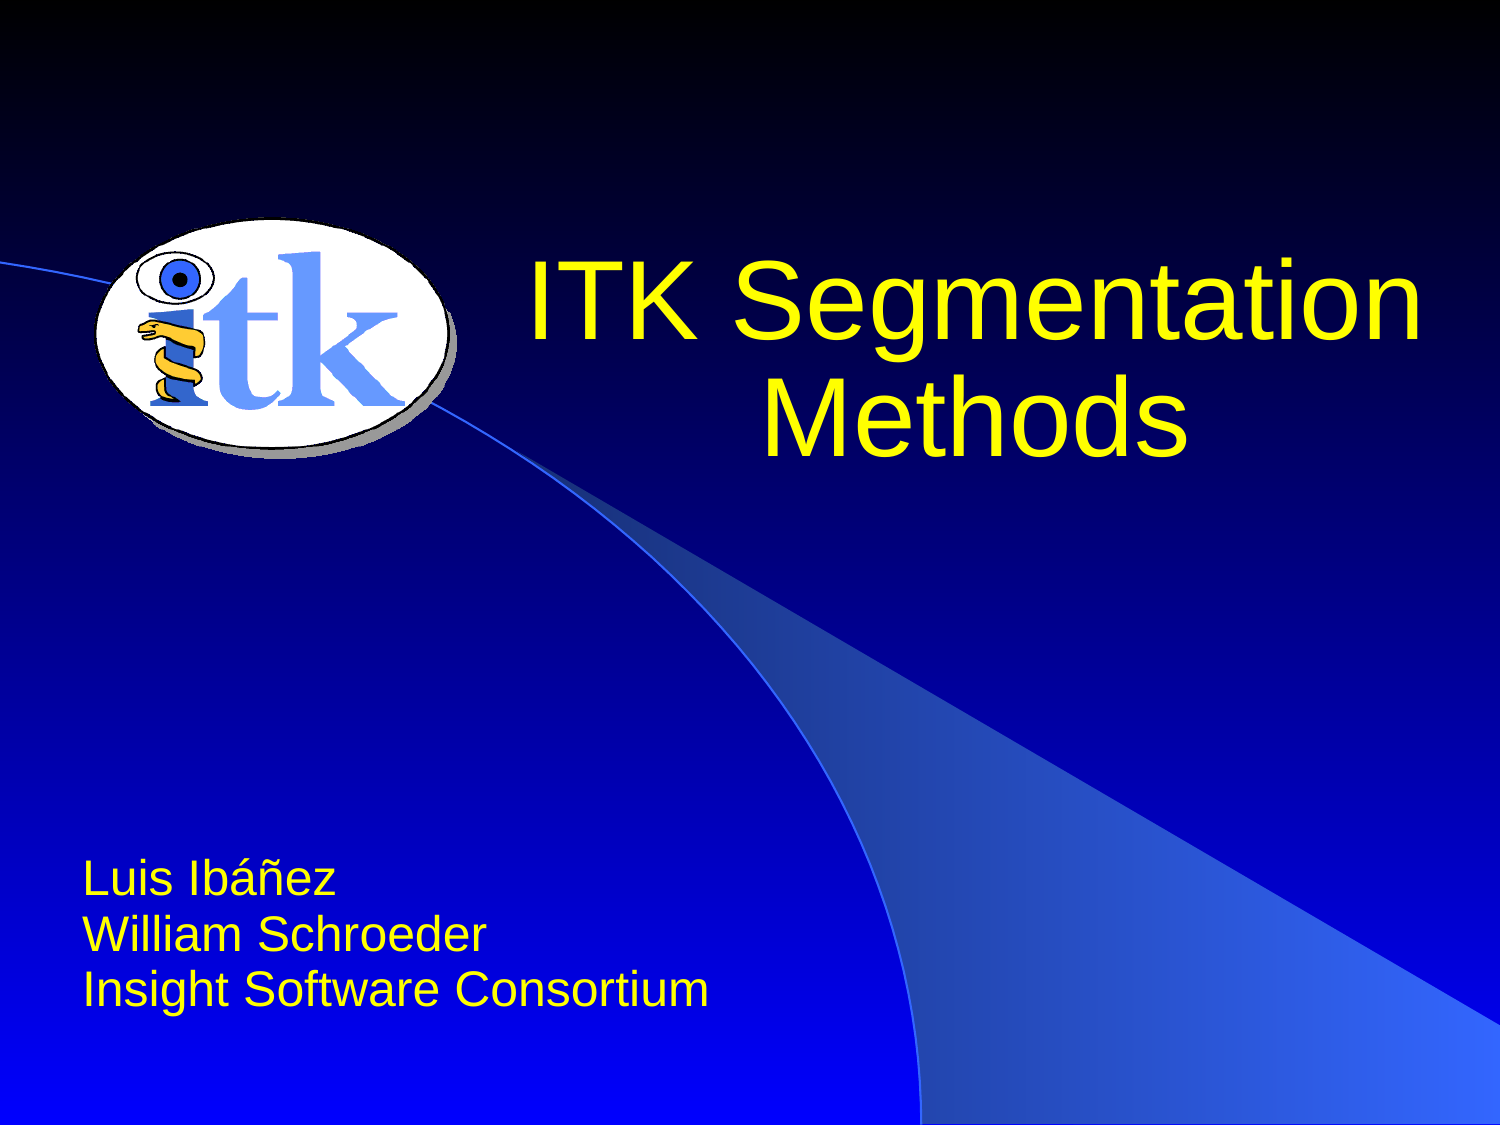

# ITK Segmentation Methods
Luis Ibáñez
William Schroeder
Insight Software Consortium